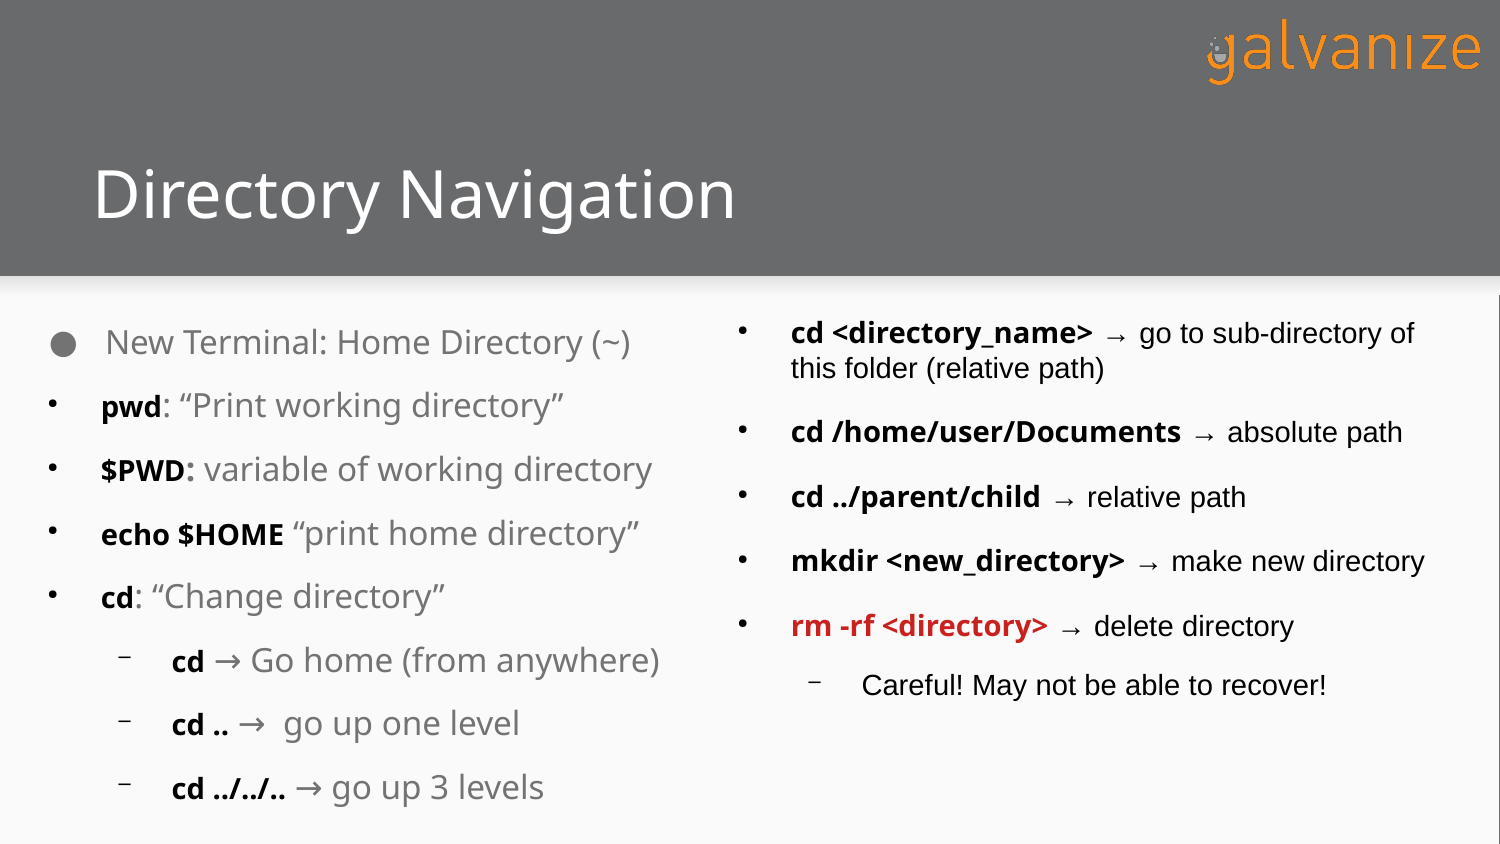

# Directory Navigation
New Terminal: Home Directory (~)
pwd: “Print working directory”
$PWD: variable of working directory
echo $HOME “print home directory”
cd: “Change directory”
cd → Go home (from anywhere)
cd .. → go up one level
cd ../../.. → go up 3 levels
cd <directory_name> → go to sub-directory of this folder (relative path)
cd /home/user/Documents → absolute path
cd ../parent/child → relative path
mkdir <new_directory> → make new directory
rm -rf <directory> → delete directory
Careful! May not be able to recover!